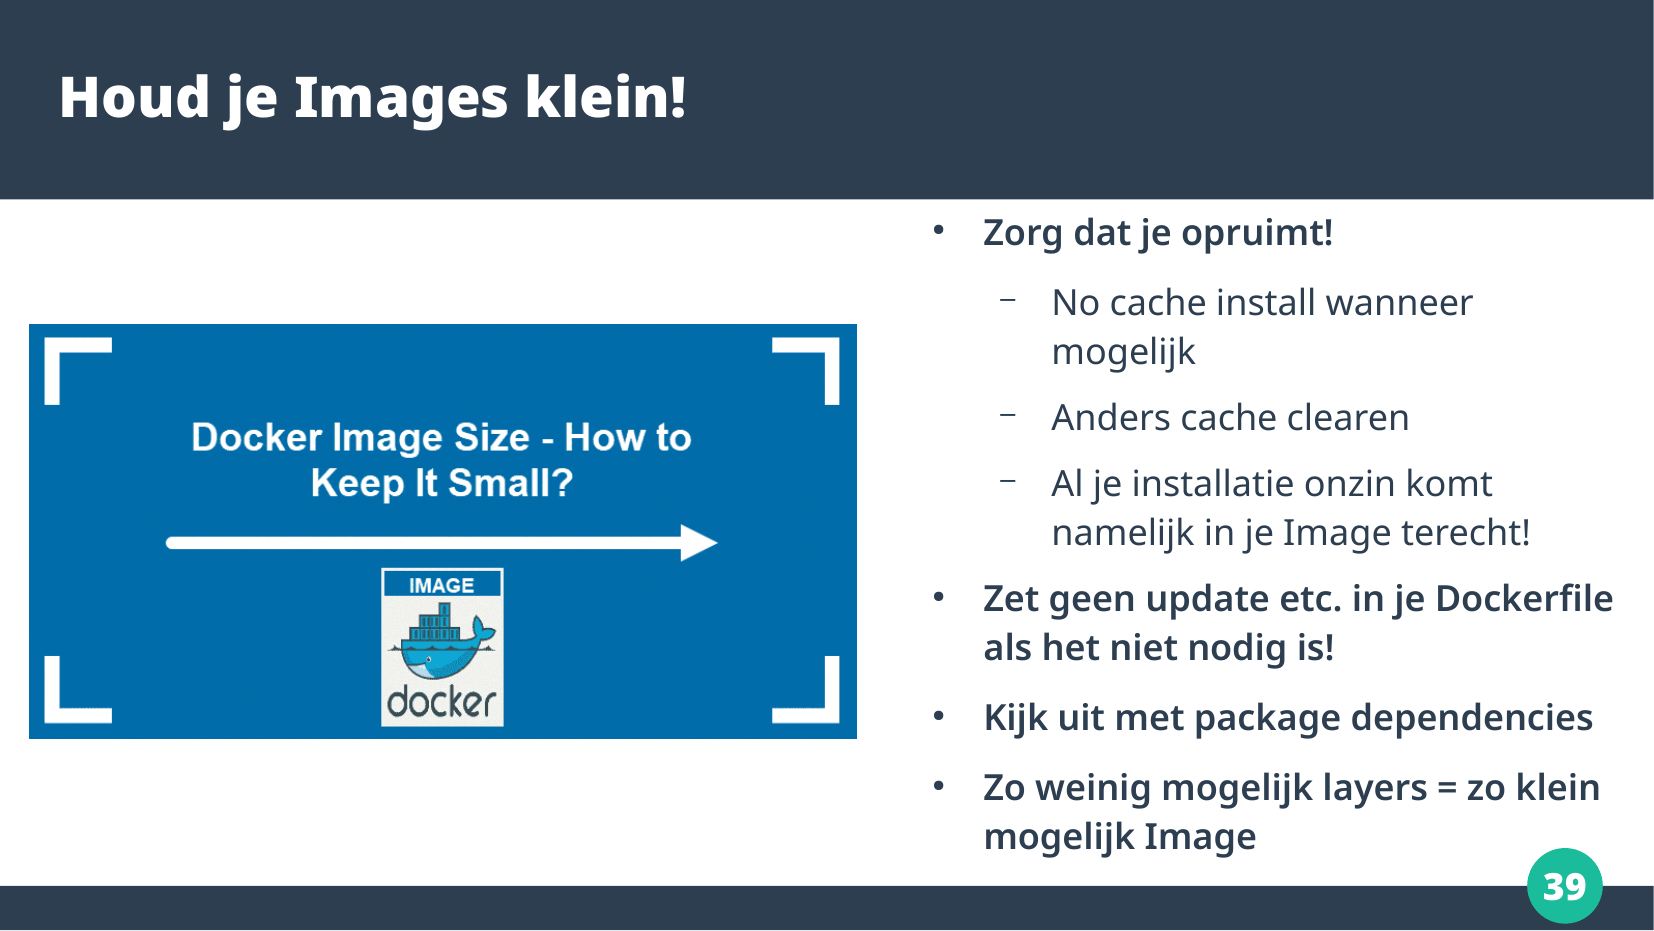

# Houd je Images klein!
Zorg dat je opruimt!
No cache install wanneer mogelijk
Anders cache clearen
Al je installatie onzin komt namelijk in je Image terecht!
Zet geen update etc. in je Dockerfile als het niet nodig is!
Kijk uit met package dependencies
Zo weinig mogelijk layers = zo klein mogelijk Image